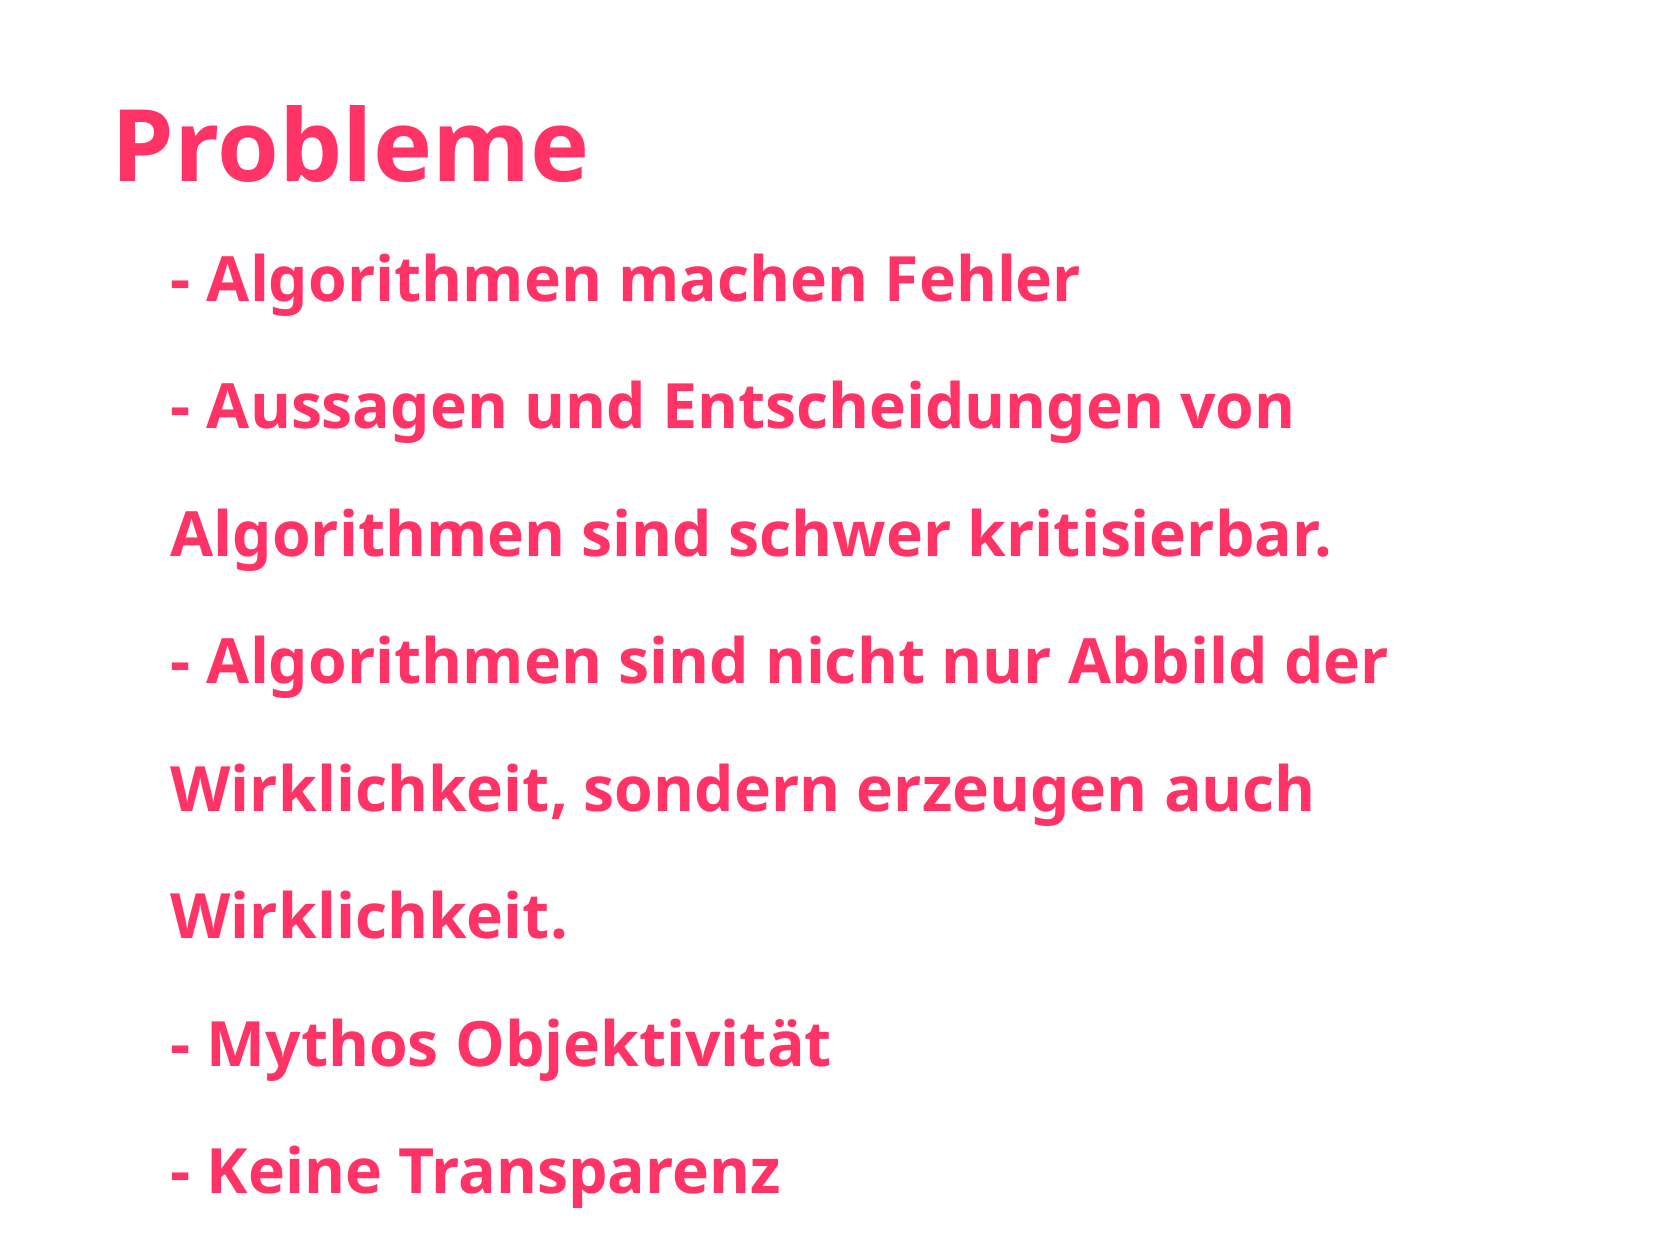

Probleme
# - Algorithmen machen Fehler - Aussagen und Entscheidungen von Algorithmen sind schwer kritisierbar. - Algorithmen sind nicht nur Abbild der Wirklichkeit, sondern erzeugen auch Wirklichkeit. - Mythos Objektivität - Keine Transparenz